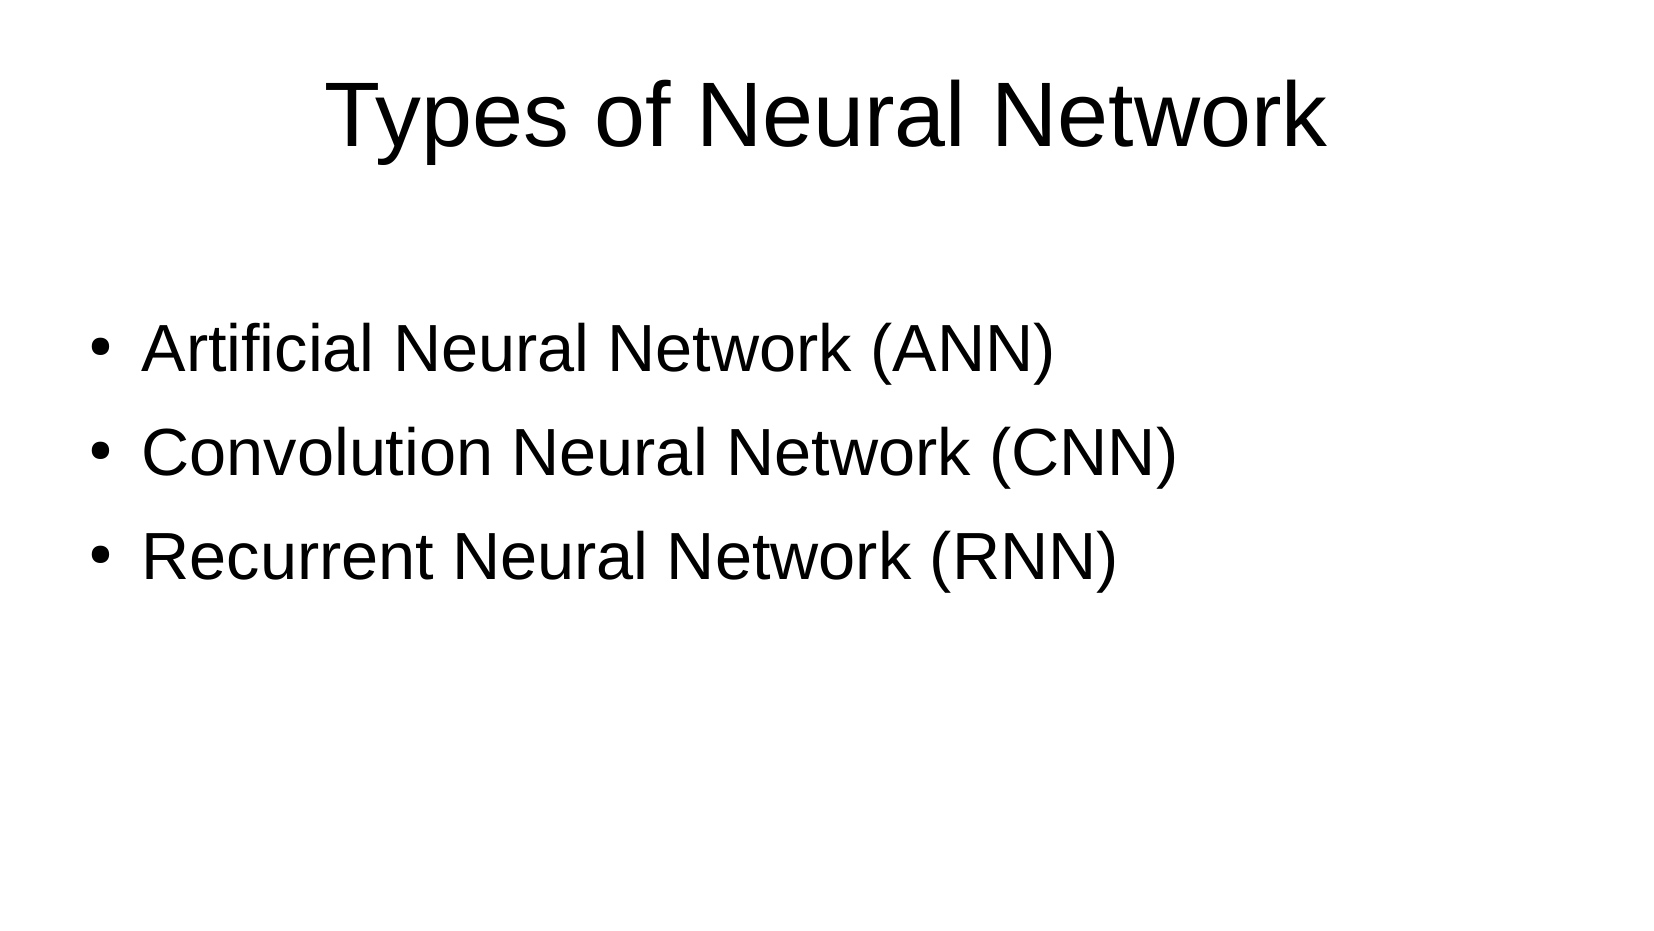

# Types of Neural Network
Artificial Neural Network (ANN)
Convolution Neural Network (CNN)
Recurrent Neural Network (RNN)